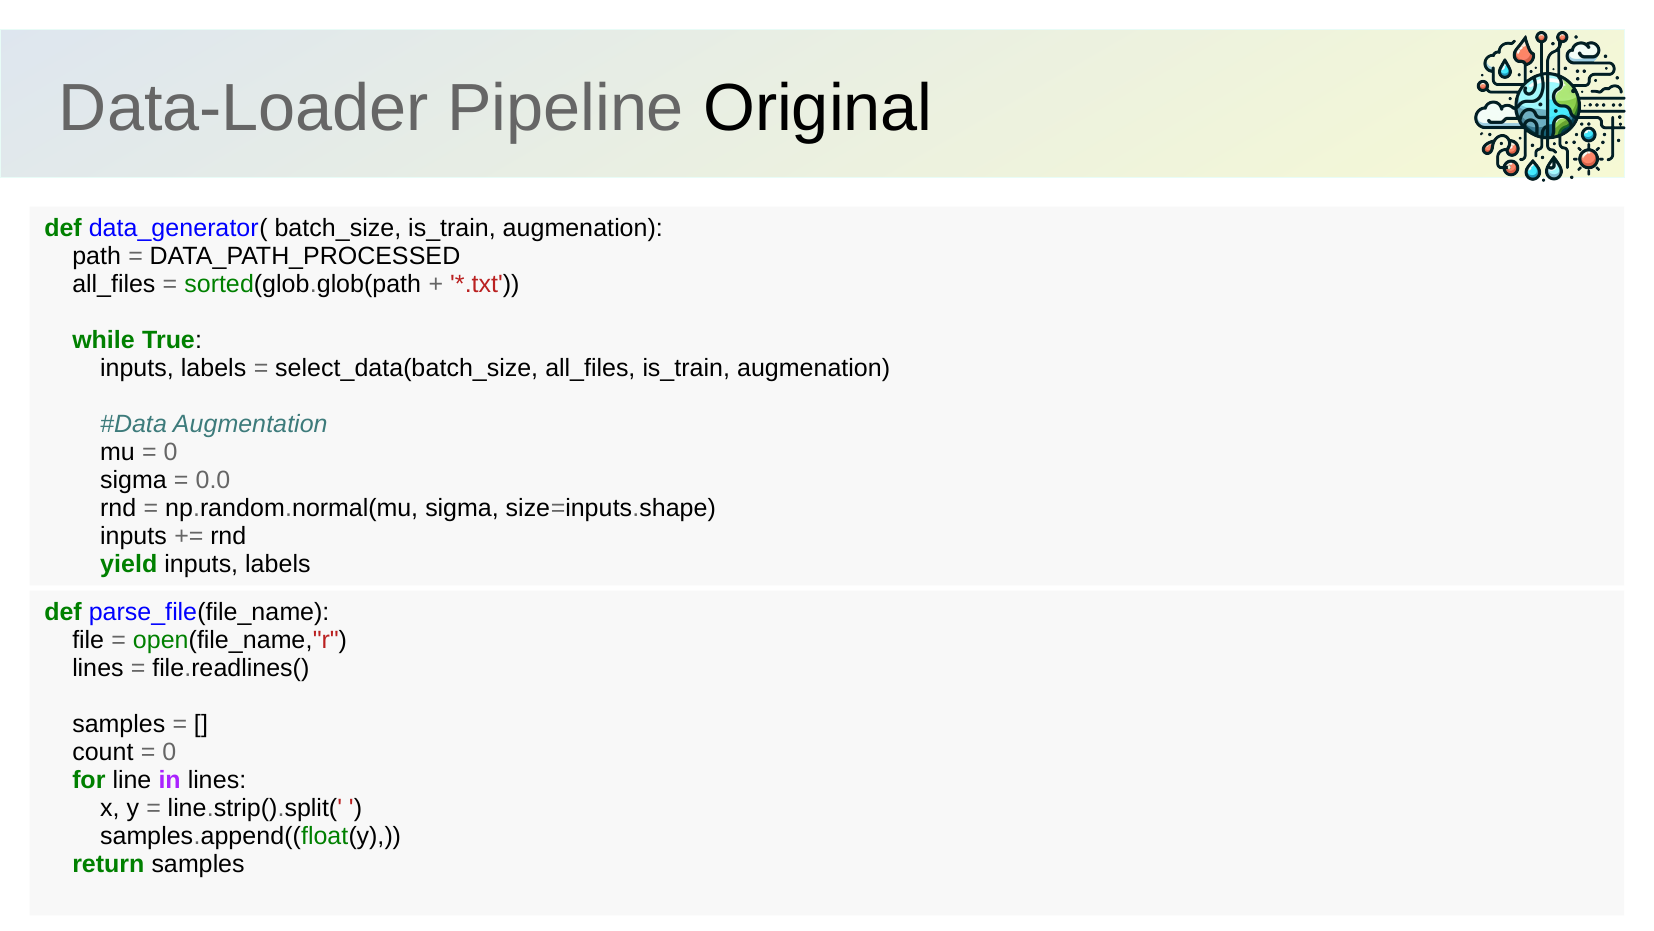

# Data-Loader Pipeline Original
def data_generator( batch_size, is_train, augmenation):
 path = DATA_PATH_PROCESSED
 all_files = sorted(glob.glob(path + '*.txt'))
 while True:
 inputs, labels = select_data(batch_size, all_files, is_train, augmenation)
 #Data Augmentation
 mu = 0
 sigma = 0.0
 rnd = np.random.normal(mu, sigma, size=inputs.shape)
 inputs += rnd
 yield inputs, labels
def parse_file(file_name):
 file = open(file_name,"r")
 lines = file.readlines()
 samples = []
 count = 0
 for line in lines:
 x, y = line.strip().split(' ')
 samples.append((float(y),))
 return samples